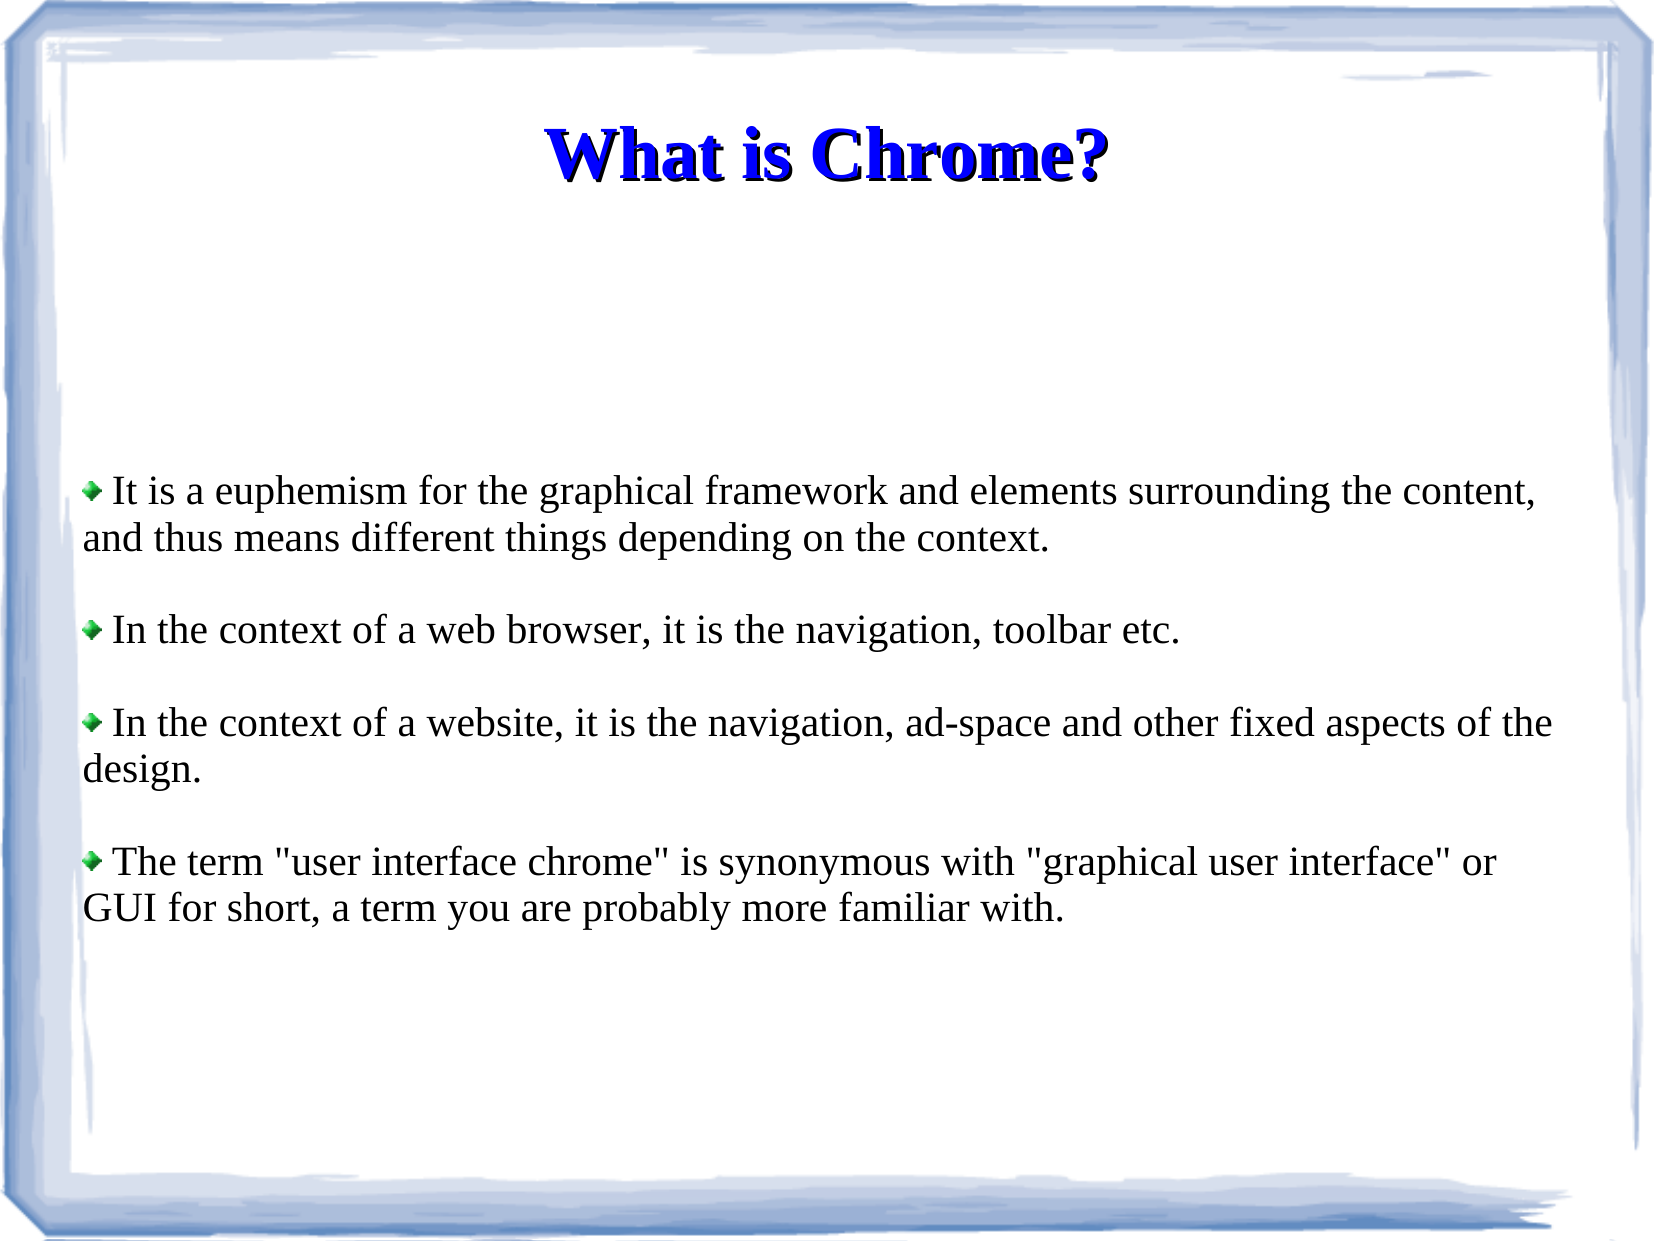

# What is Chrome?
 It is a euphemism for the graphical framework and elements surrounding the content, and thus means different things depending on the context.
 In the context of a web browser, it is the navigation, toolbar etc.
 In the context of a website, it is the navigation, ad-space and other fixed aspects of the design.
 The term "user interface chrome" is synonymous with "graphical user interface" or GUI for short, a term you are probably more familiar with.